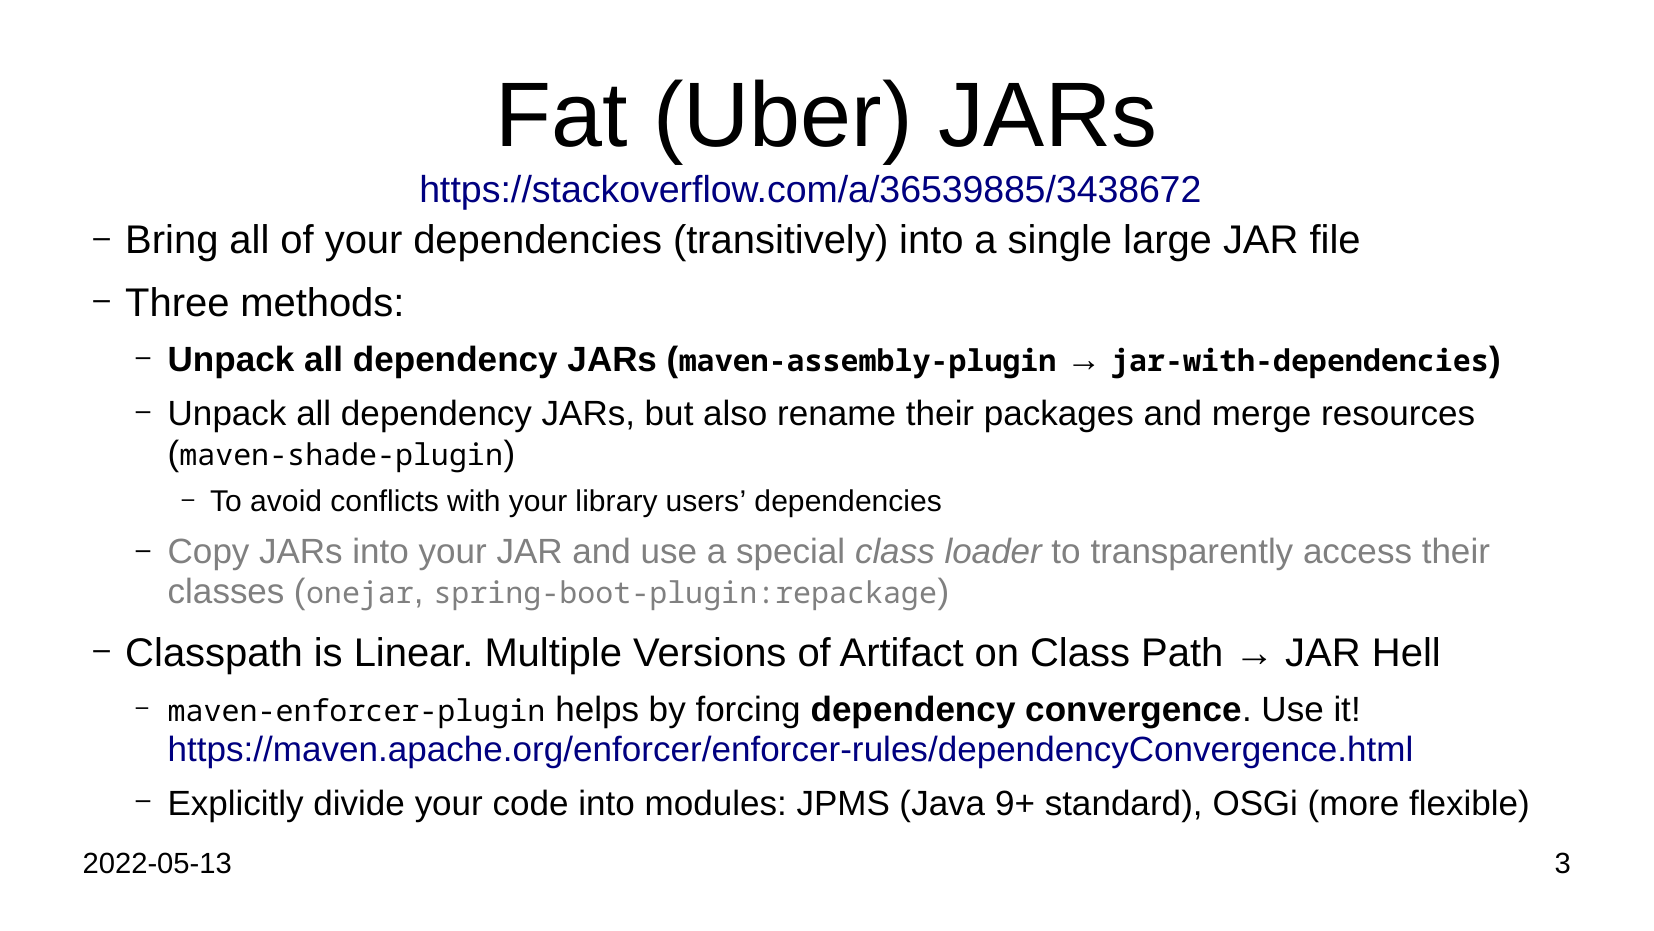

# Fat (Uber) JARs
https://stackoverflow.com/a/36539885/3438672
Bring all of your dependencies (transitively) into a single large JAR file
Three methods:
Unpack all dependency JARs (maven-assembly-plugin → jar-with-dependencies)
Unpack all dependency JARs, but also rename their packages and merge resources
(maven-shade-plugin)
To avoid conflicts with your library users’ dependencies
Copy JARs into your JAR and use a special class loader to transparently access their classes (onejar, spring-boot-plugin:repackage)
Classpath is Linear. Multiple Versions of Artifact on Class Path → JAR Hell
maven-enforcer-plugin helps by forcing dependency convergence. Use it!
https://maven.apache.org/enforcer/enforcer-rules/dependencyConvergence.html
Explicitly divide your code into modules: JPMS (Java 9+ standard), OSGi (more flexible)
2022-05-13
3